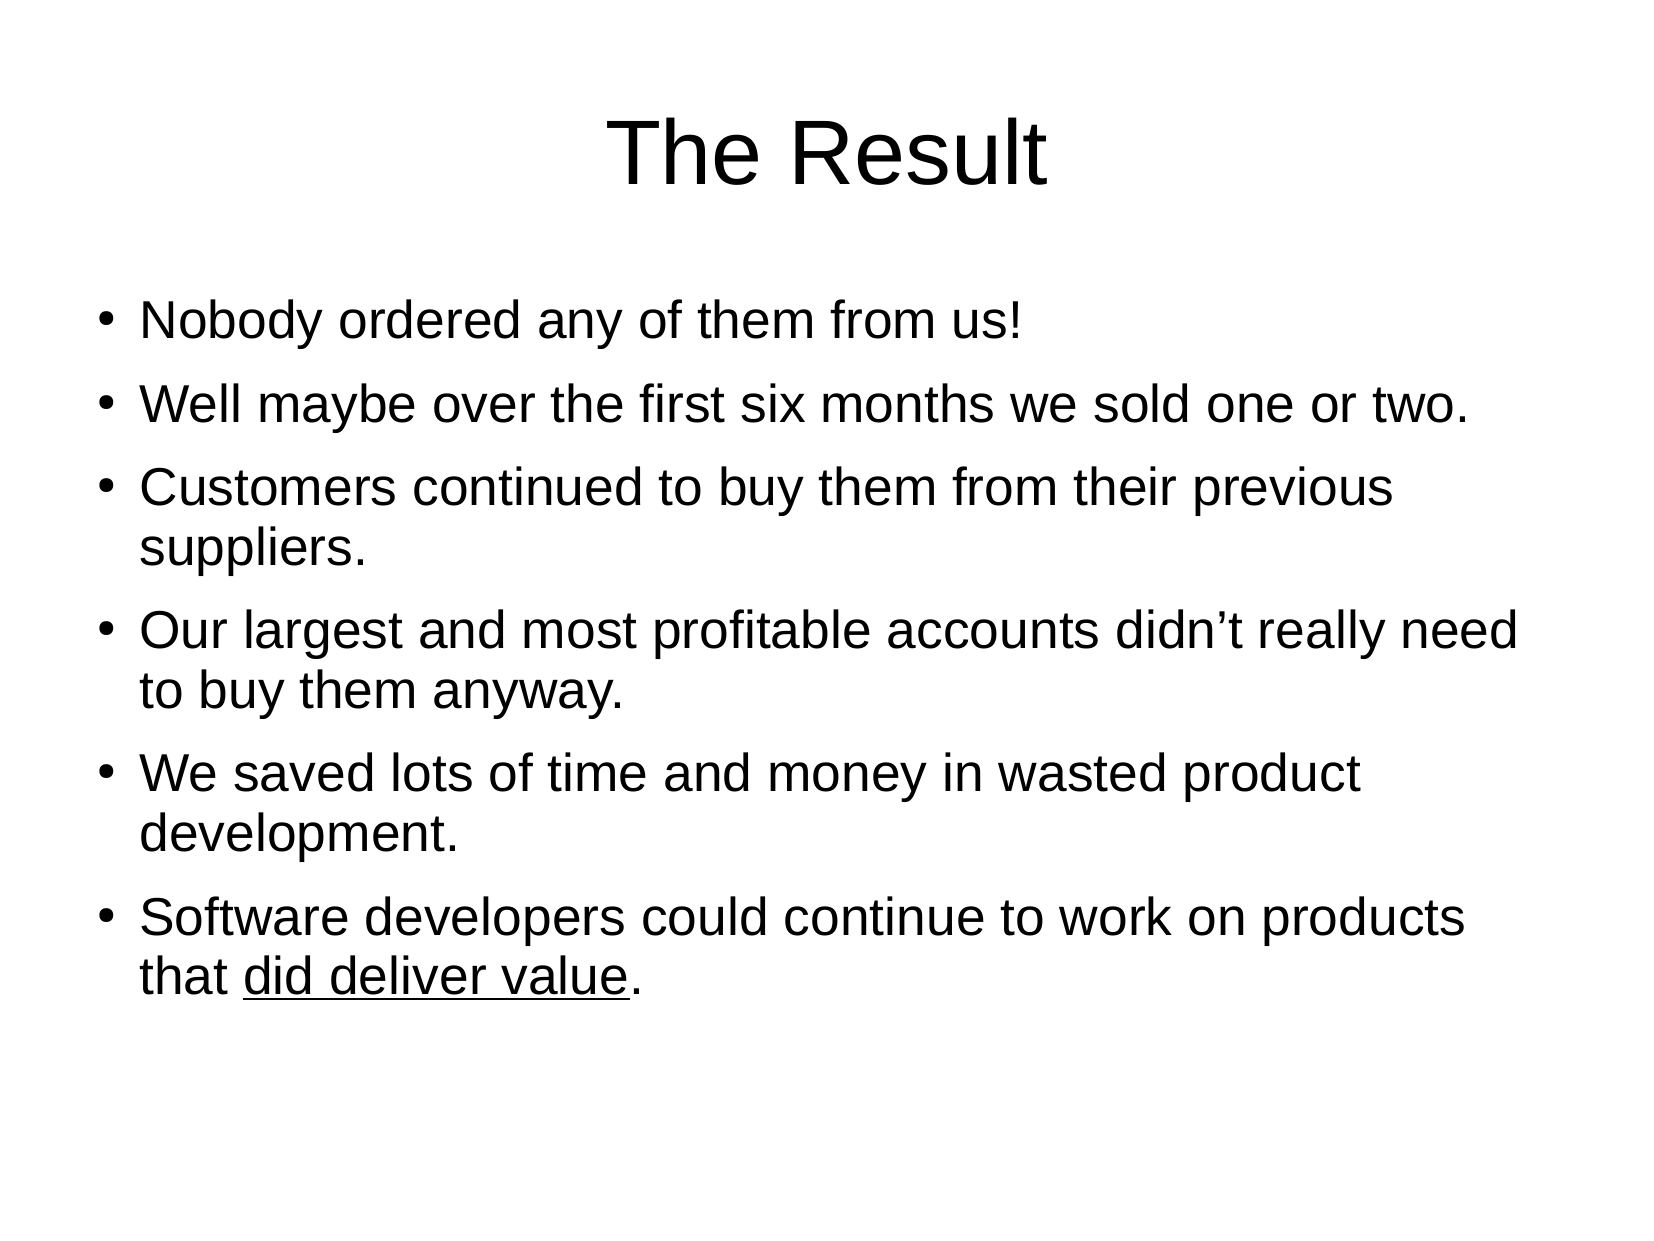

# The Result
Nobody ordered any of them from us!
Well maybe over the first six months we sold one or two.
Customers continued to buy them from their previous suppliers.
Our largest and most profitable accounts didn’t really need to buy them anyway.
We saved lots of time and money in wasted product development.
Software developers could continue to work on products that did deliver value.